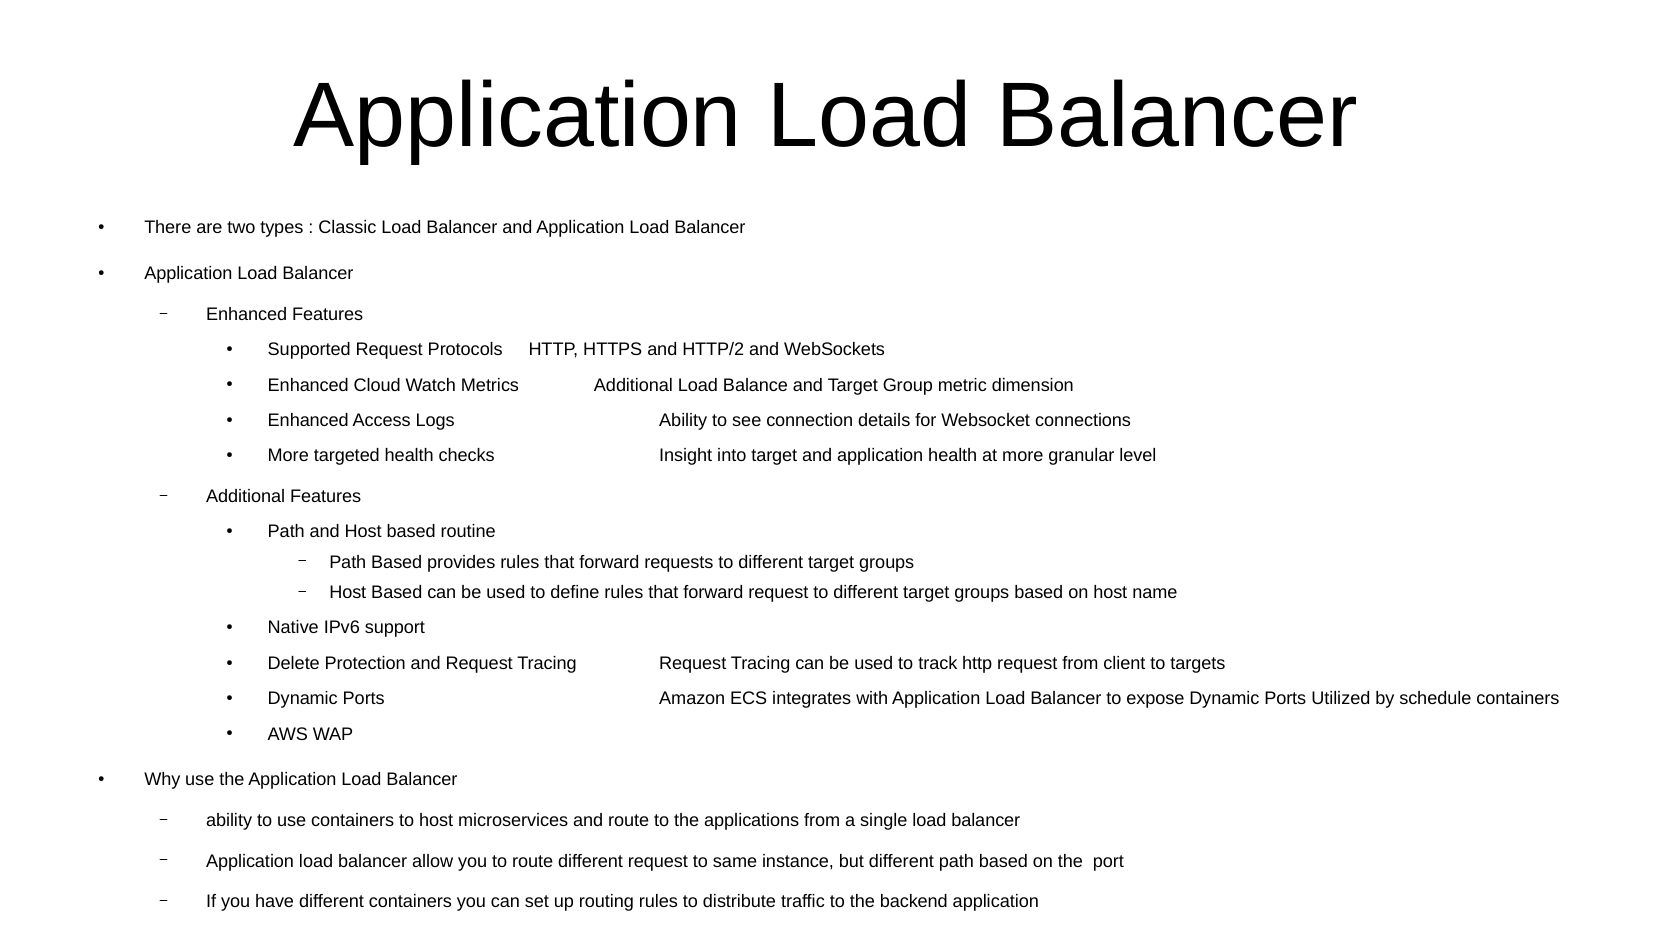

# Application Load Balancer
There are two types : Classic Load Balancer and Application Load Balancer
Application Load Balancer
Enhanced Features
Supported Request Protocols						HTTP, HTTPS and HTTP/2 and WebSockets
Enhanced Cloud Watch Metrics				 		Additional Load Balance and Target Group metric dimension
Enhanced Access Logs				 	 	 	Ability to see connection details for Websocket connections
More targeted health checks				 	 	Insight into target and application health at more granular level
Additional Features
Path and Host based routine
Path Based provides rules that forward requests to different target groups
Host Based can be used to define rules that forward request to different target groups based on host name
Native IPv6 support
Delete Protection and Request Tracing		 	Request Tracing can be used to track http request from client to targets
Dynamic Ports			 				 		 		 		Amazon ECS integrates with Application Load Balancer to expose Dynamic Ports Utilized by schedule containers
AWS WAP
Why use the Application Load Balancer
ability to use containers to host microservices and route to the applications from a single load balancer
Application load balancer allow you to route different request to same instance, but different path based on the port
If you have different containers you can set up routing rules to distribute traffic to the backend application